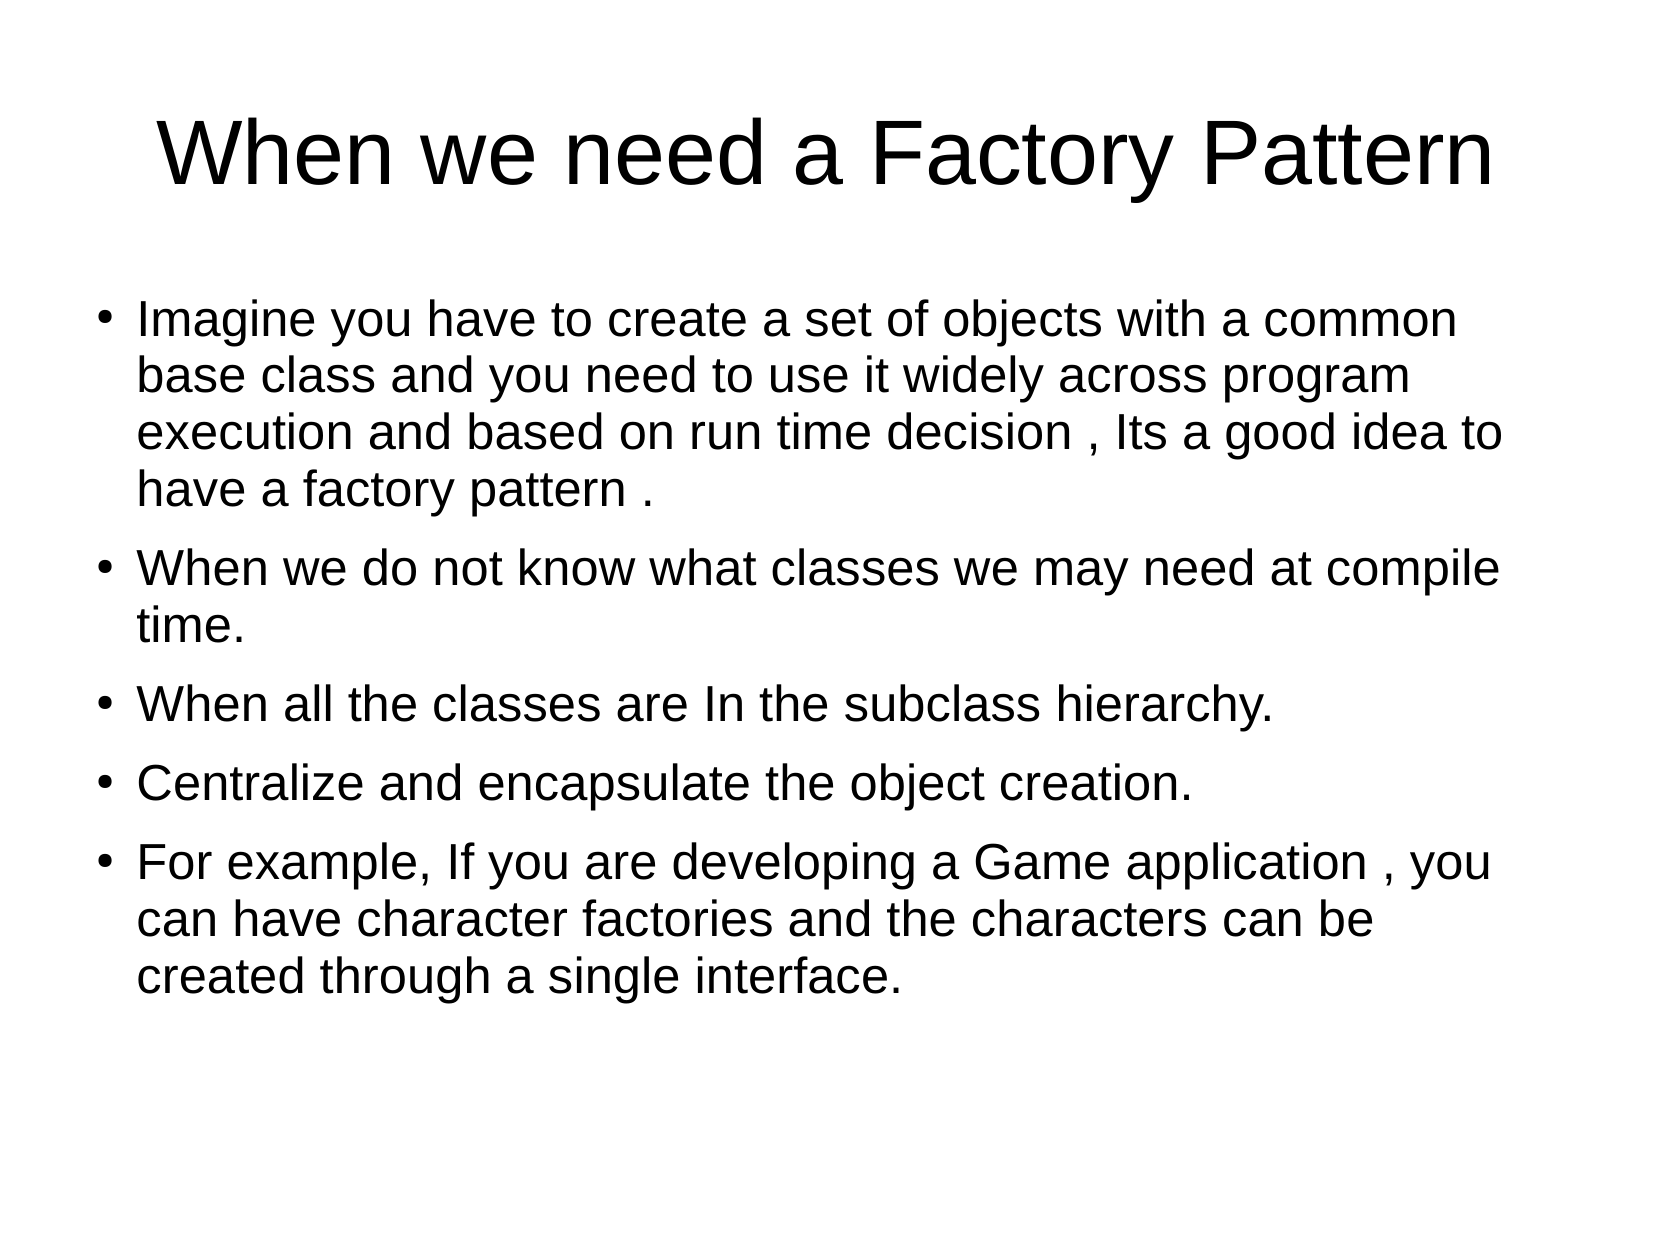

# When we need a Factory Pattern
Imagine you have to create a set of objects with a common base class and you need to use it widely across program execution and based on run time decision , Its a good idea to have a factory pattern .
When we do not know what classes we may need at compile time.
When all the classes are In the subclass hierarchy.
Centralize and encapsulate the object creation.
For example, If you are developing a Game application , you can have character factories and the characters can be created through a single interface.